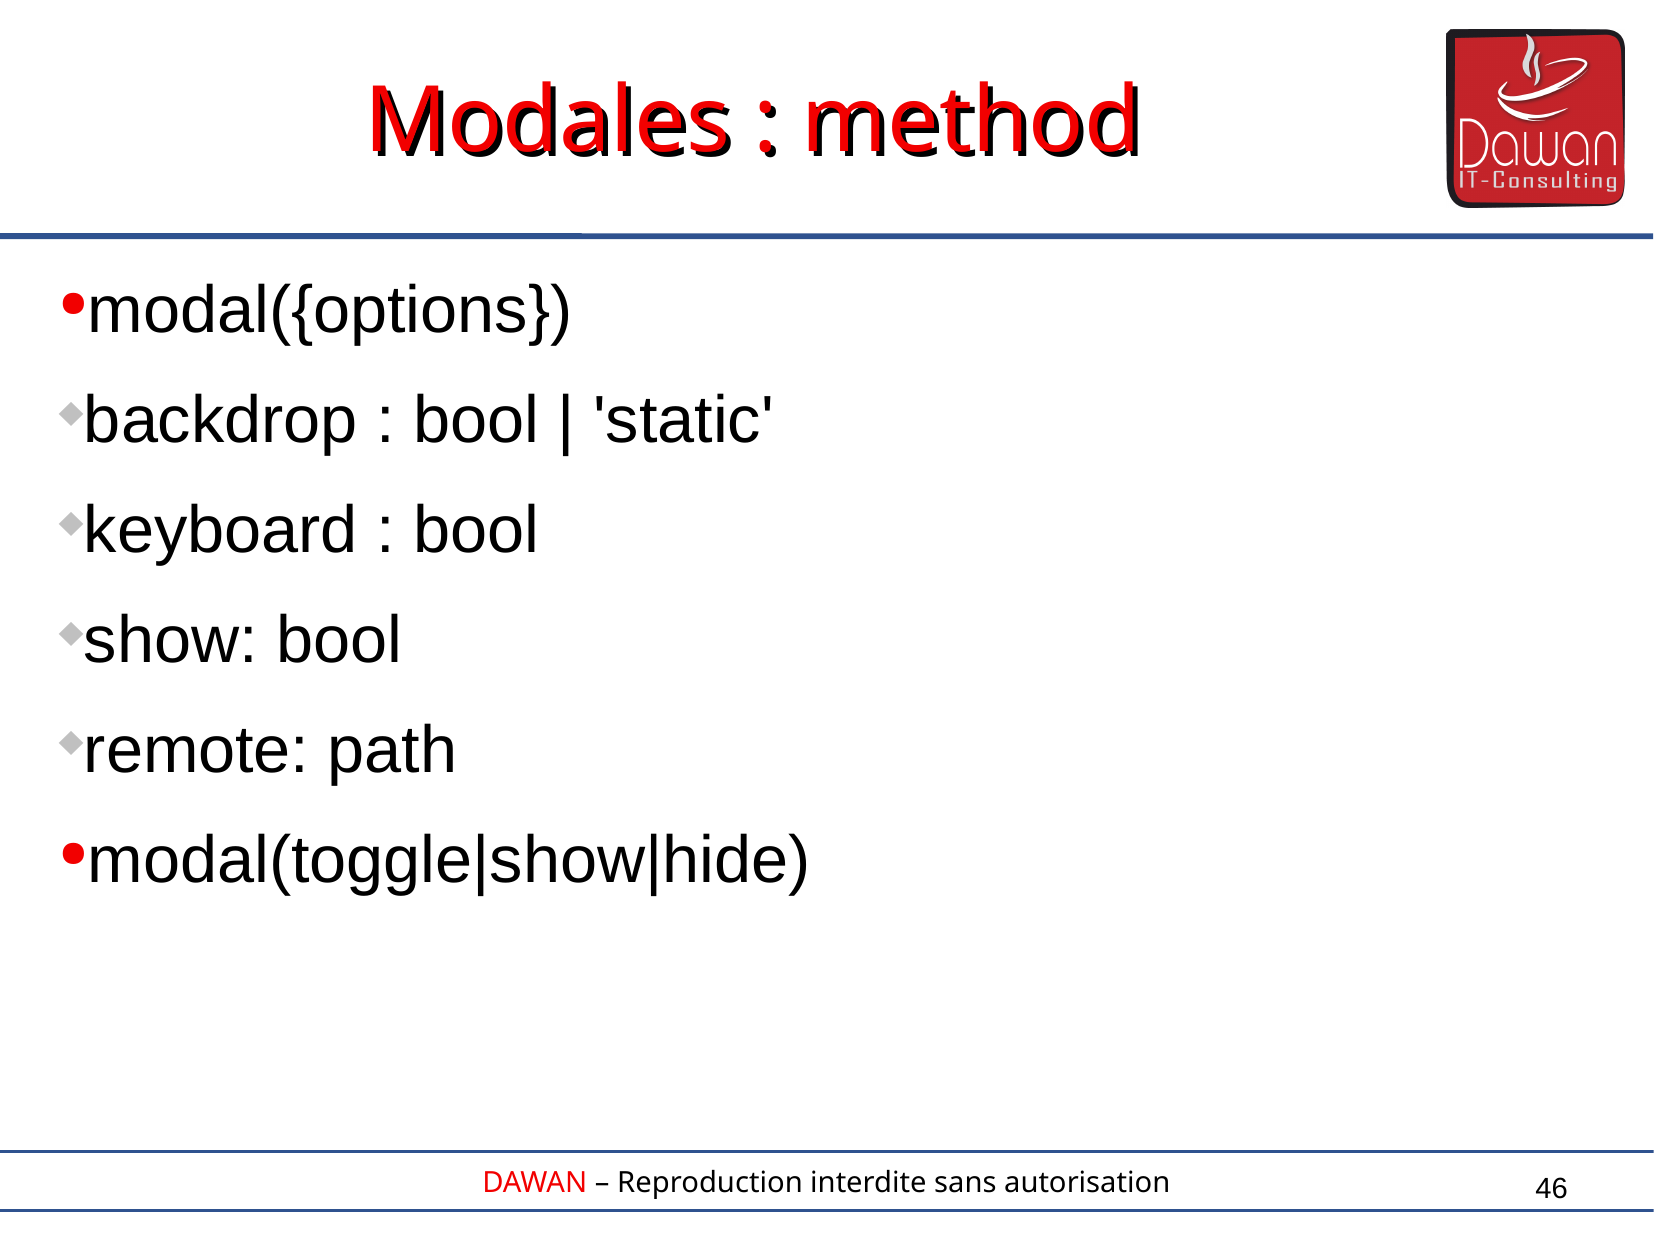

# Modales : method
modal({options})
backdrop : bool | 'static'
keyboard : bool
show: bool
remote: path
modal(toggle|show|hide)